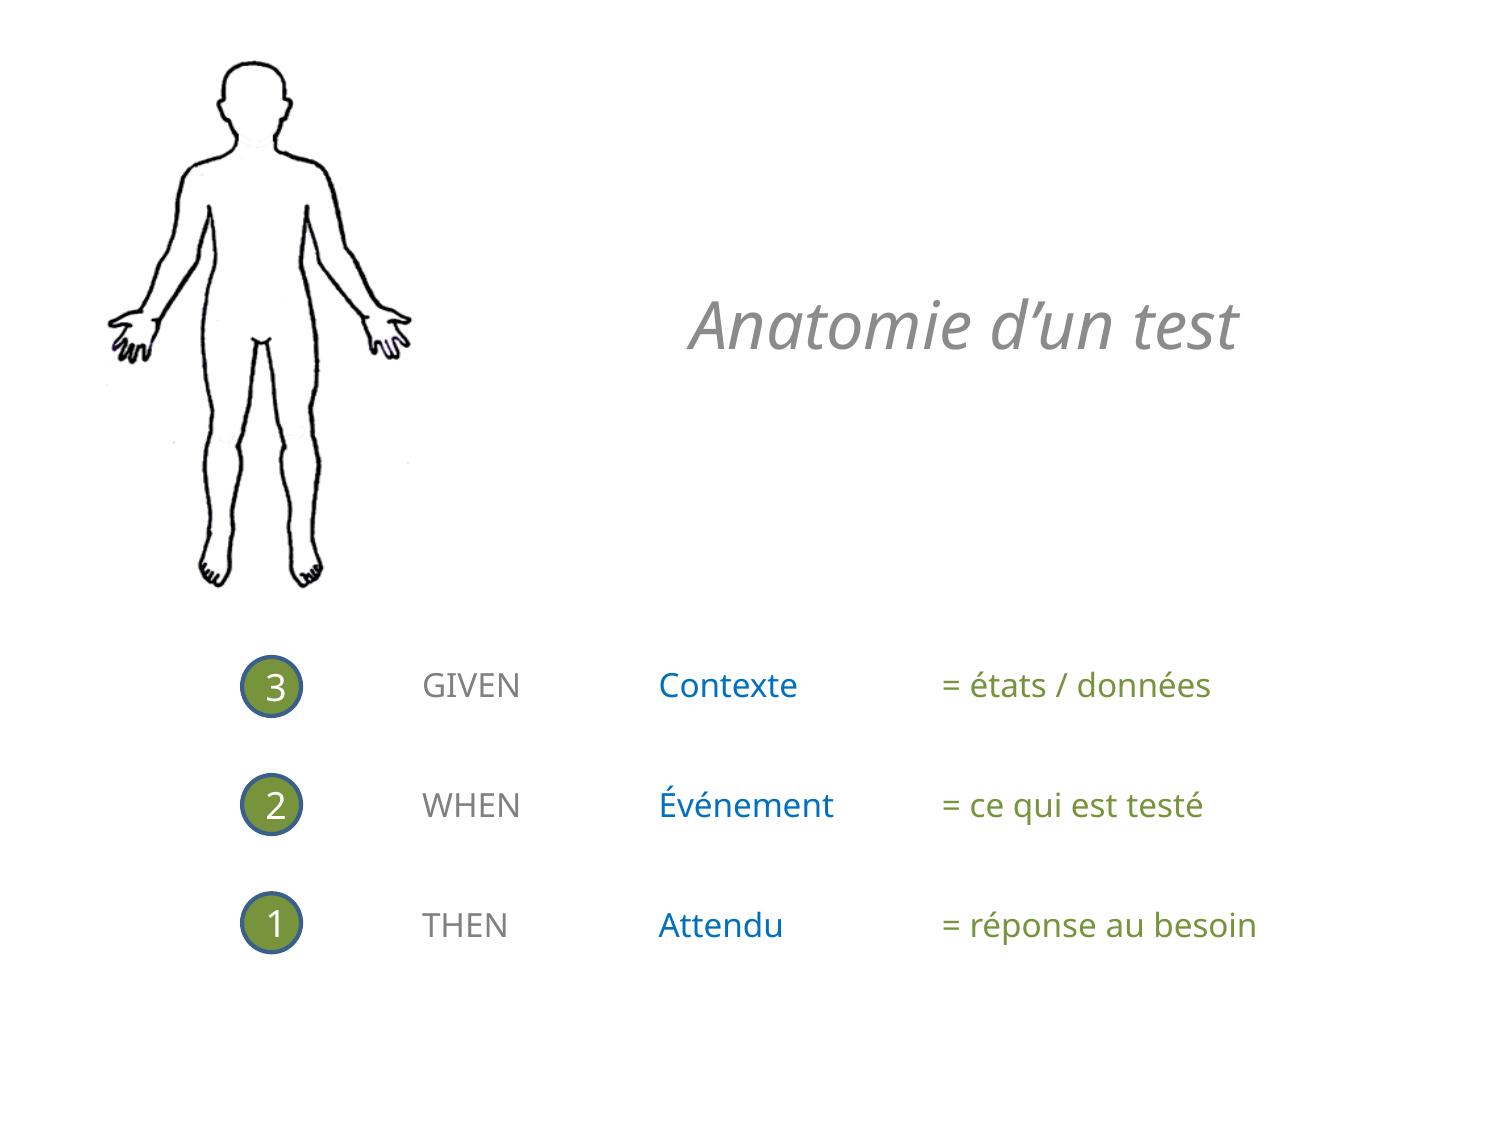

Anatomie d’un test
3
GIVEN
WHEN
THEN
Contexte
Événement
Attendu
= états / données
= ce qui est testé
= réponse au besoin
2
1